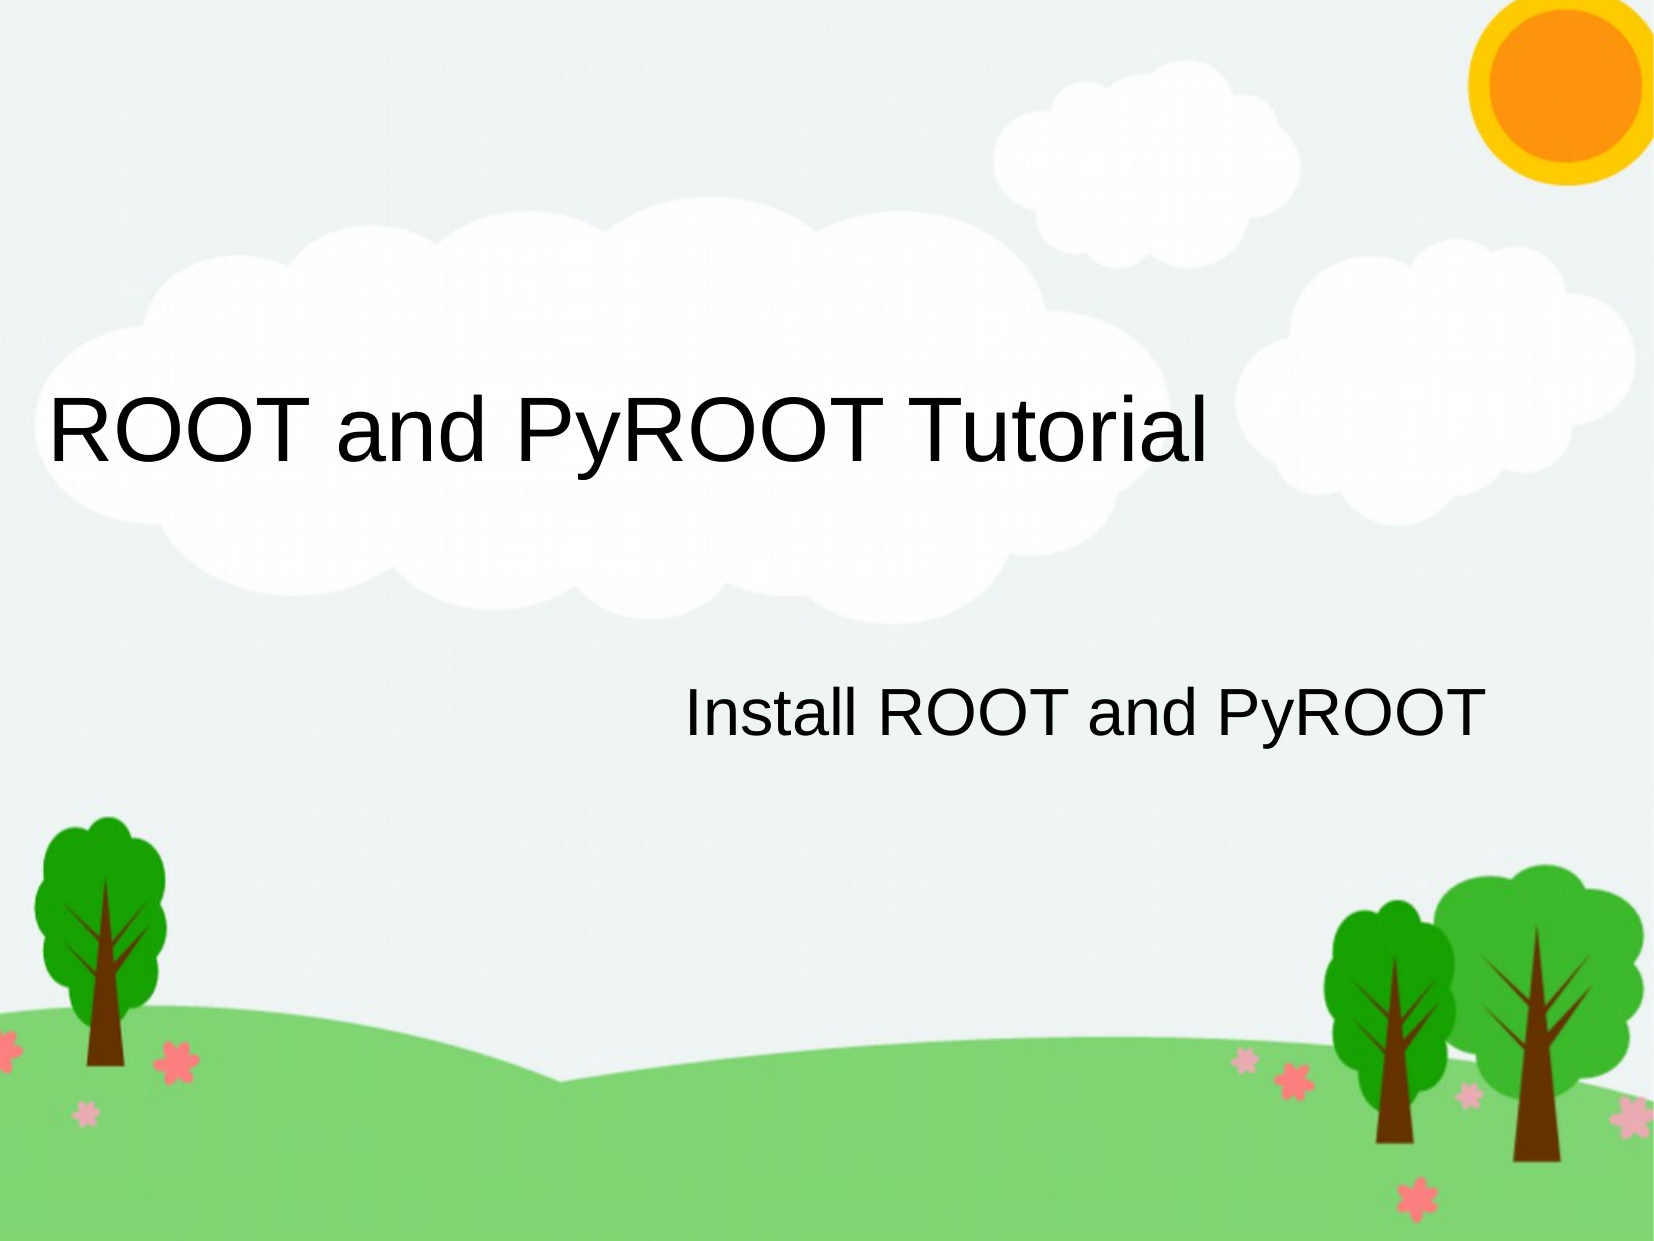

# ROOT and PyROOT Tutorial
Install ROOT and PyROOT